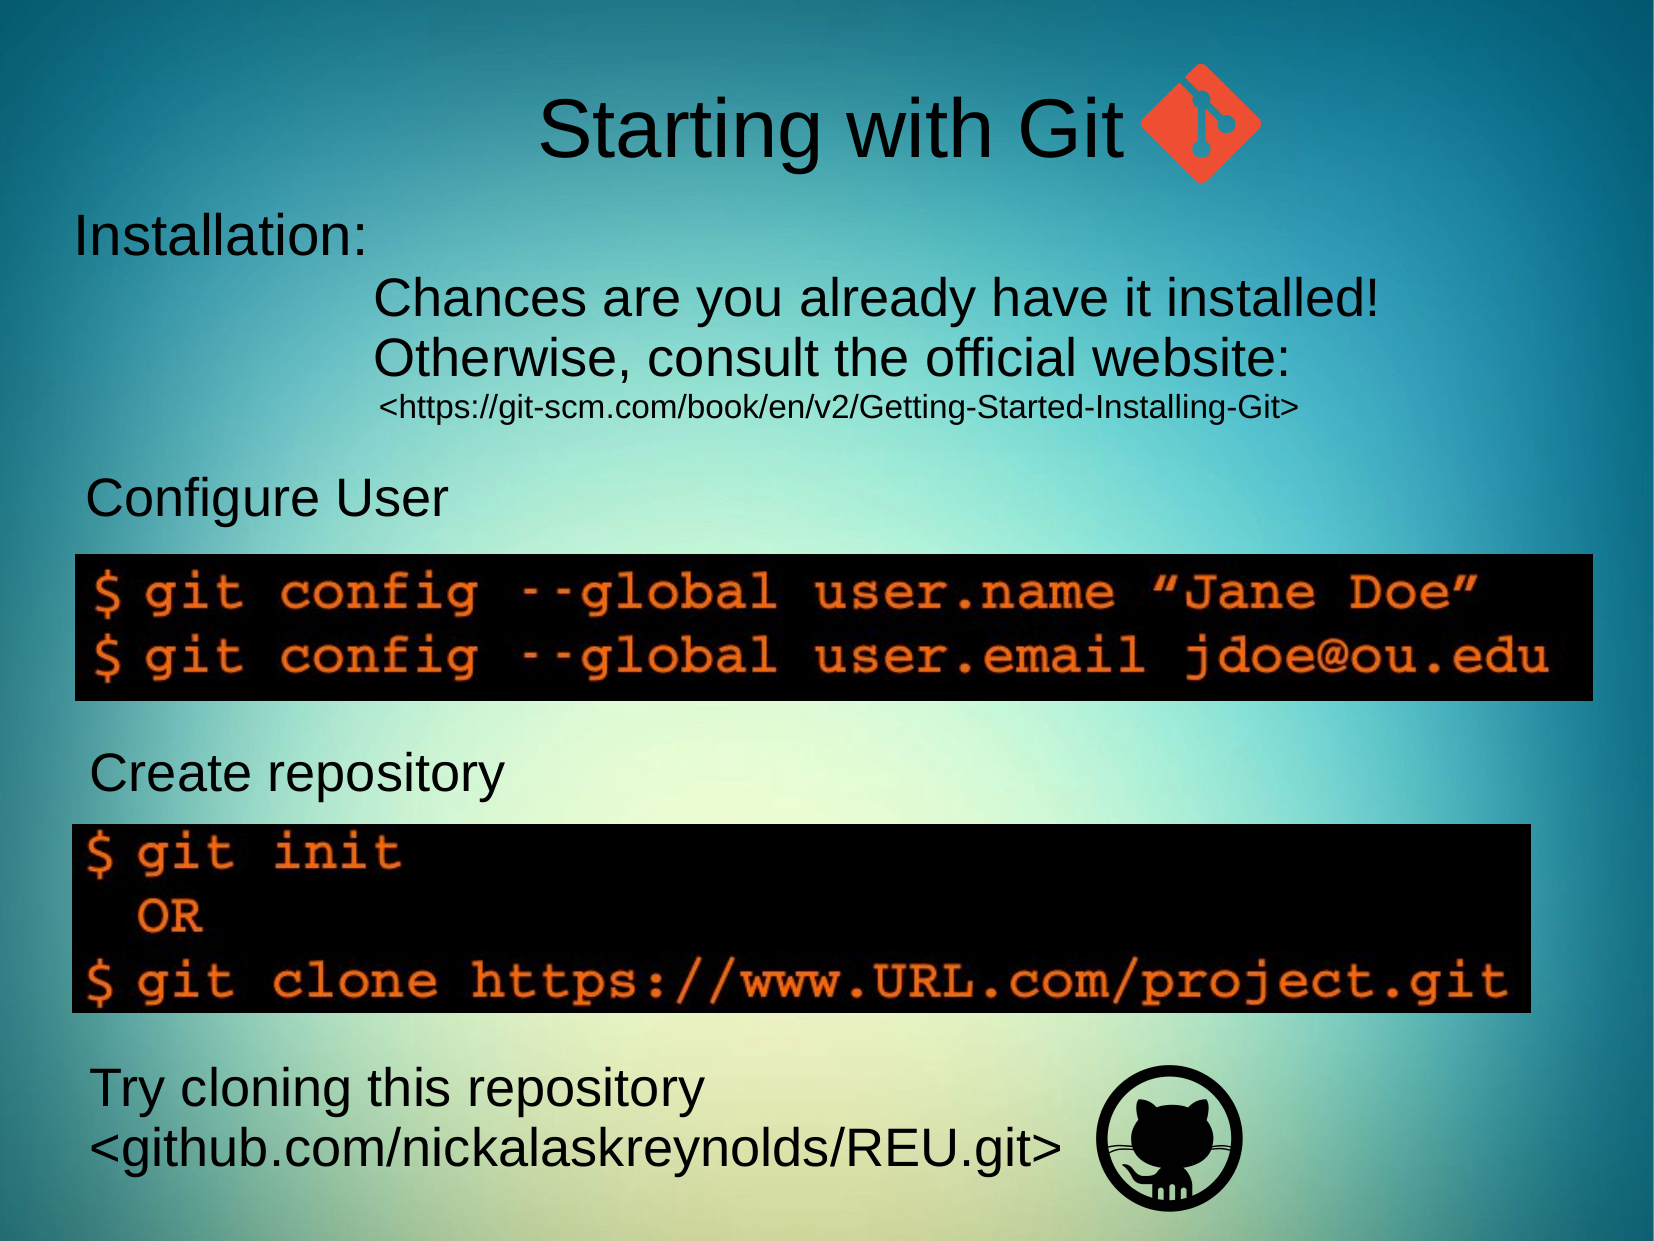

Starting with Git
Installation:
 Chances are you already have it installed!
 Otherwise, consult the official website:
 <https://git-scm.com/book/en/v2/Getting-Started-Installing-Git>
Configure User
Create repository
Try cloning this repository <github.com/nickalaskreynolds/REU.git>